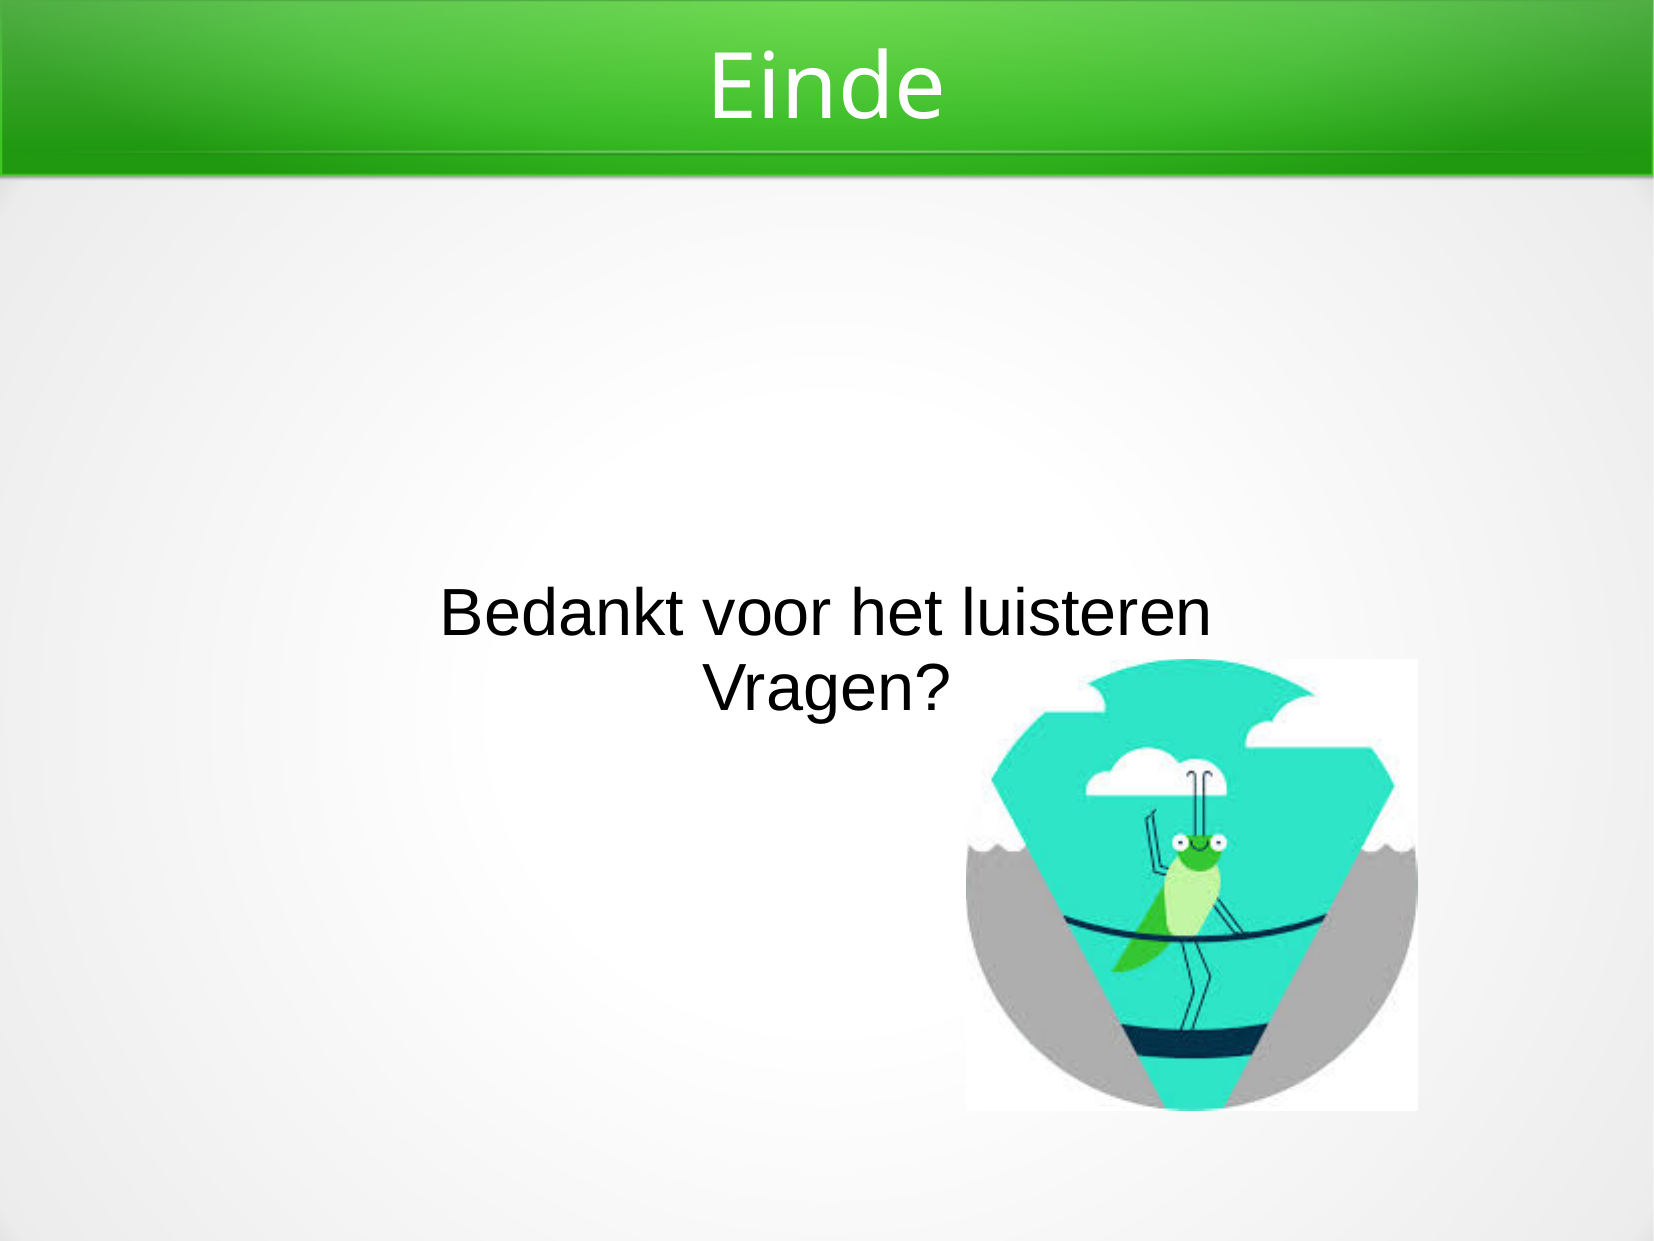

# Einde
Bedankt voor het luisteren
Vragen?